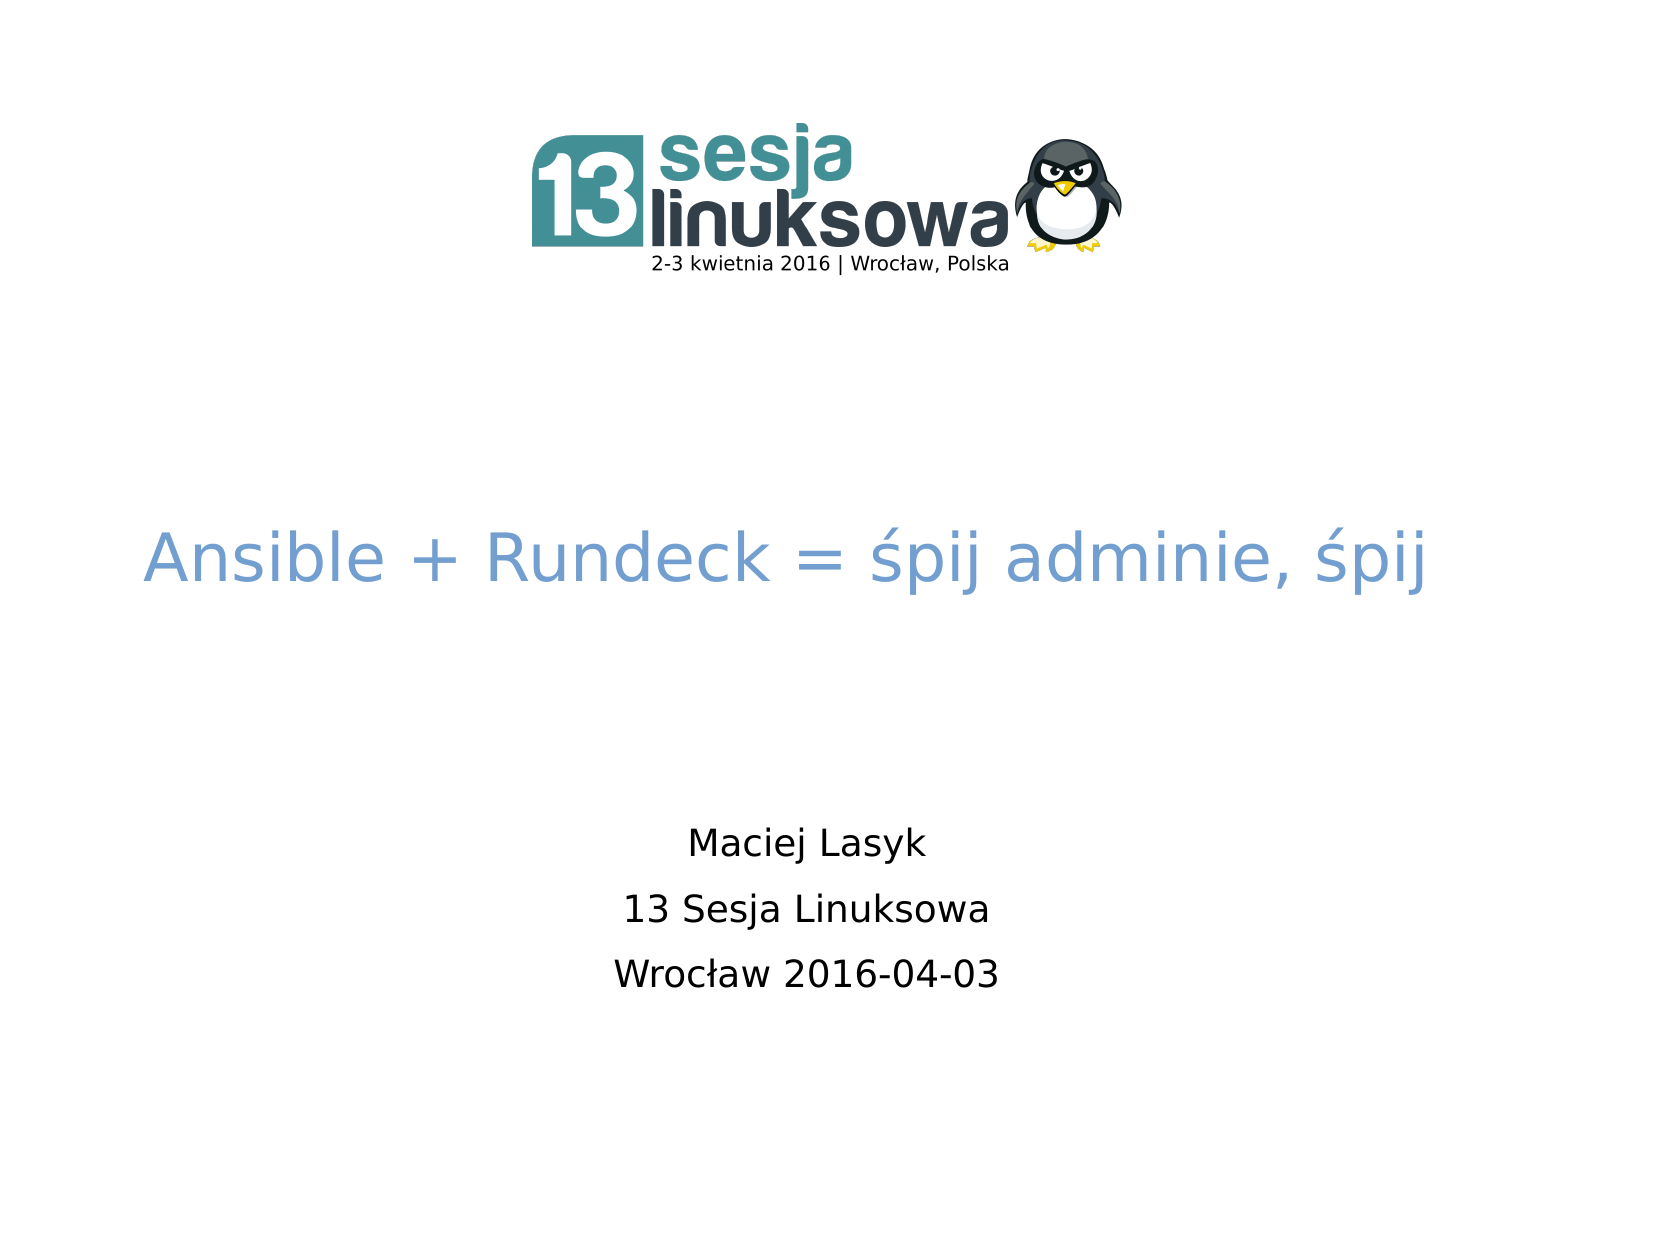

Ansible + Rundeck = śpij adminie, śpij
Maciej Lasyk
13 Sesja Linuksowa
Wrocław 2016-04-03